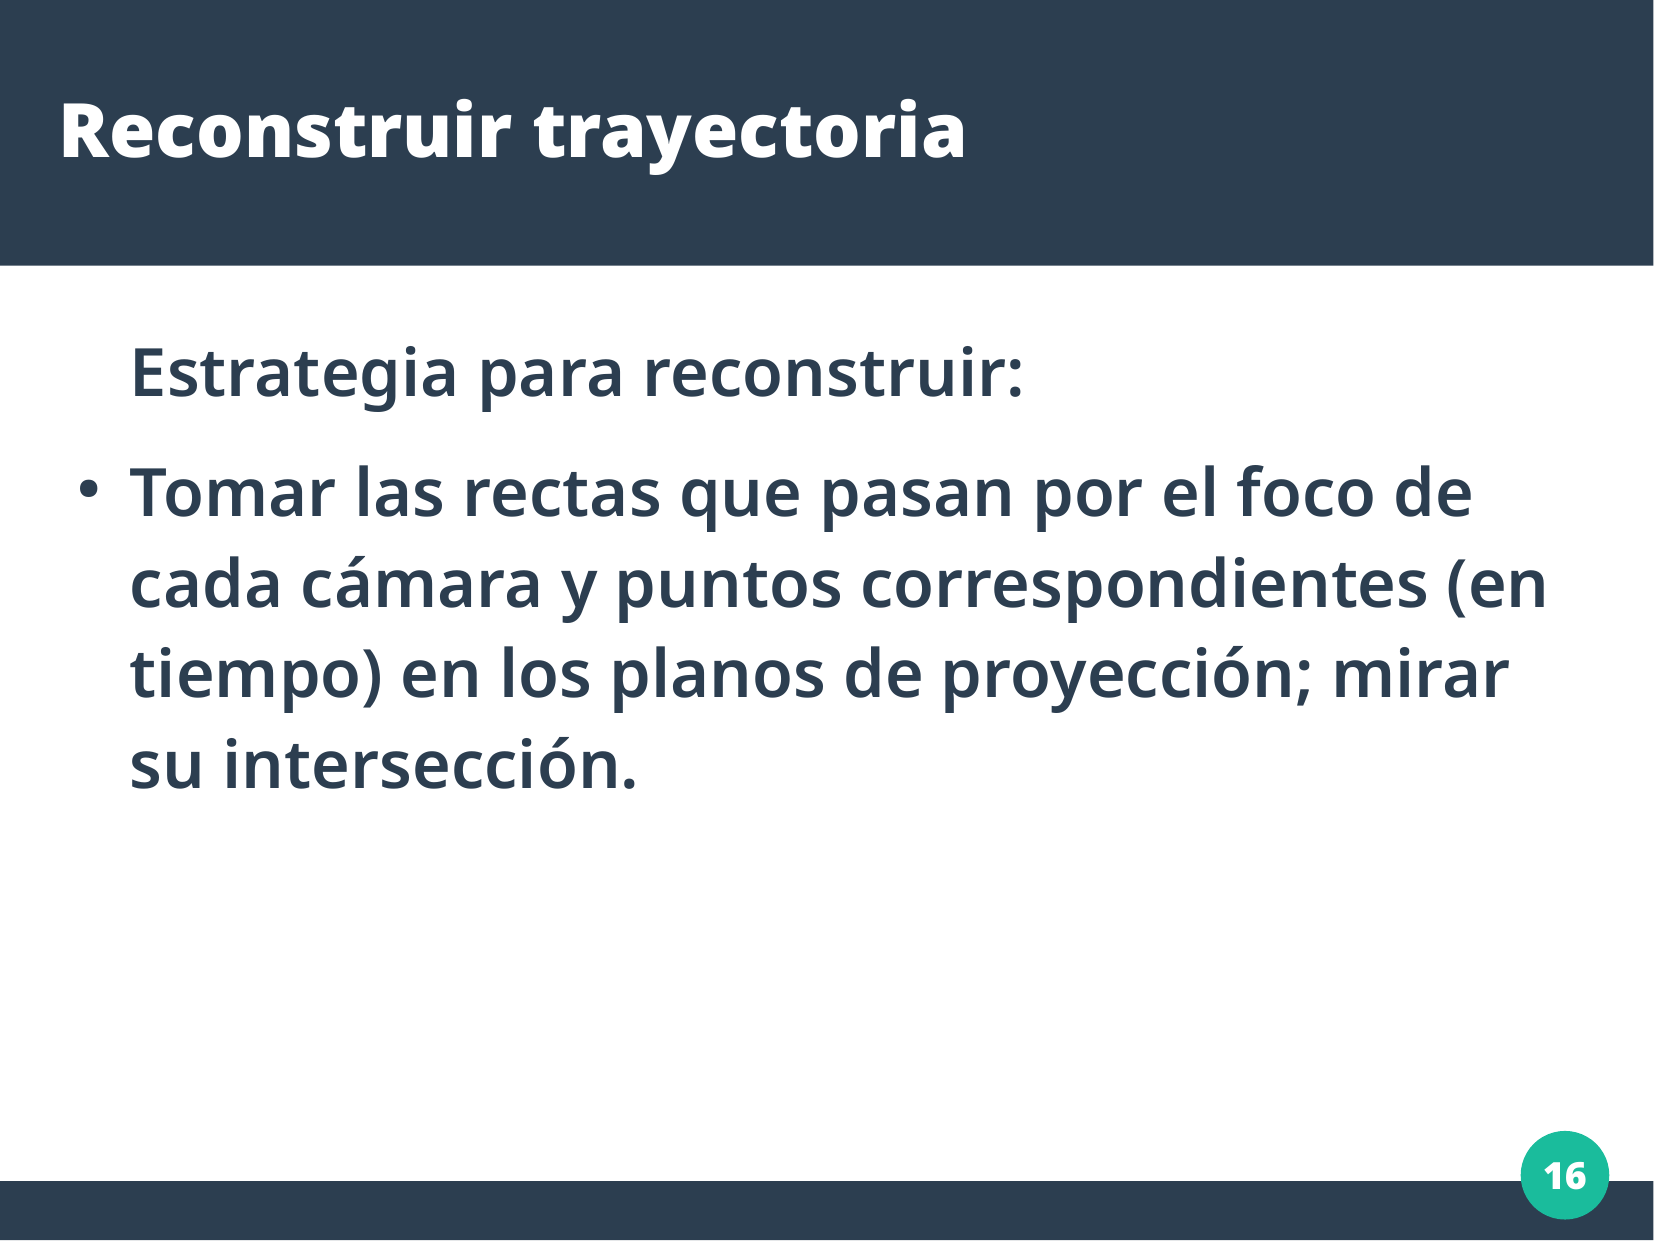

# Reconstruir trayectoria
Estrategia para reconstruir:
Tomar las rectas que pasan por el foco de cada cámara y puntos correspondientes (en tiempo) en los planos de proyección; mirar su intersección.
16